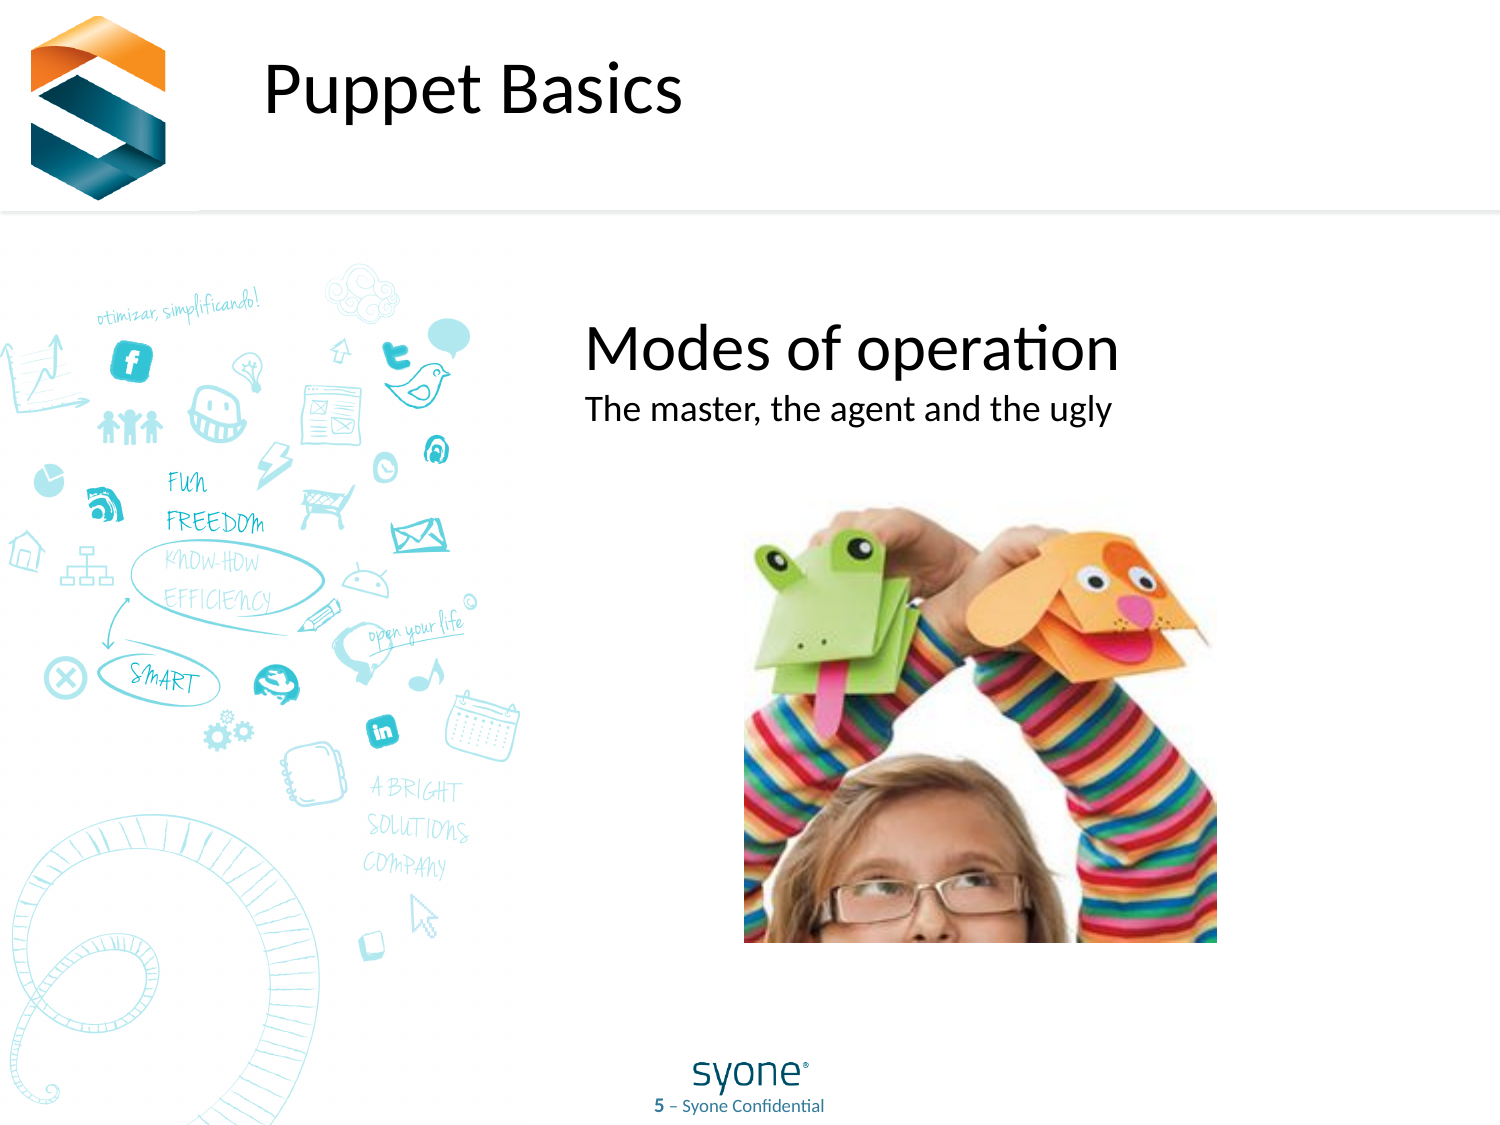

Puppet Basics
#
Modes of operation
The master, the agent and the ugly